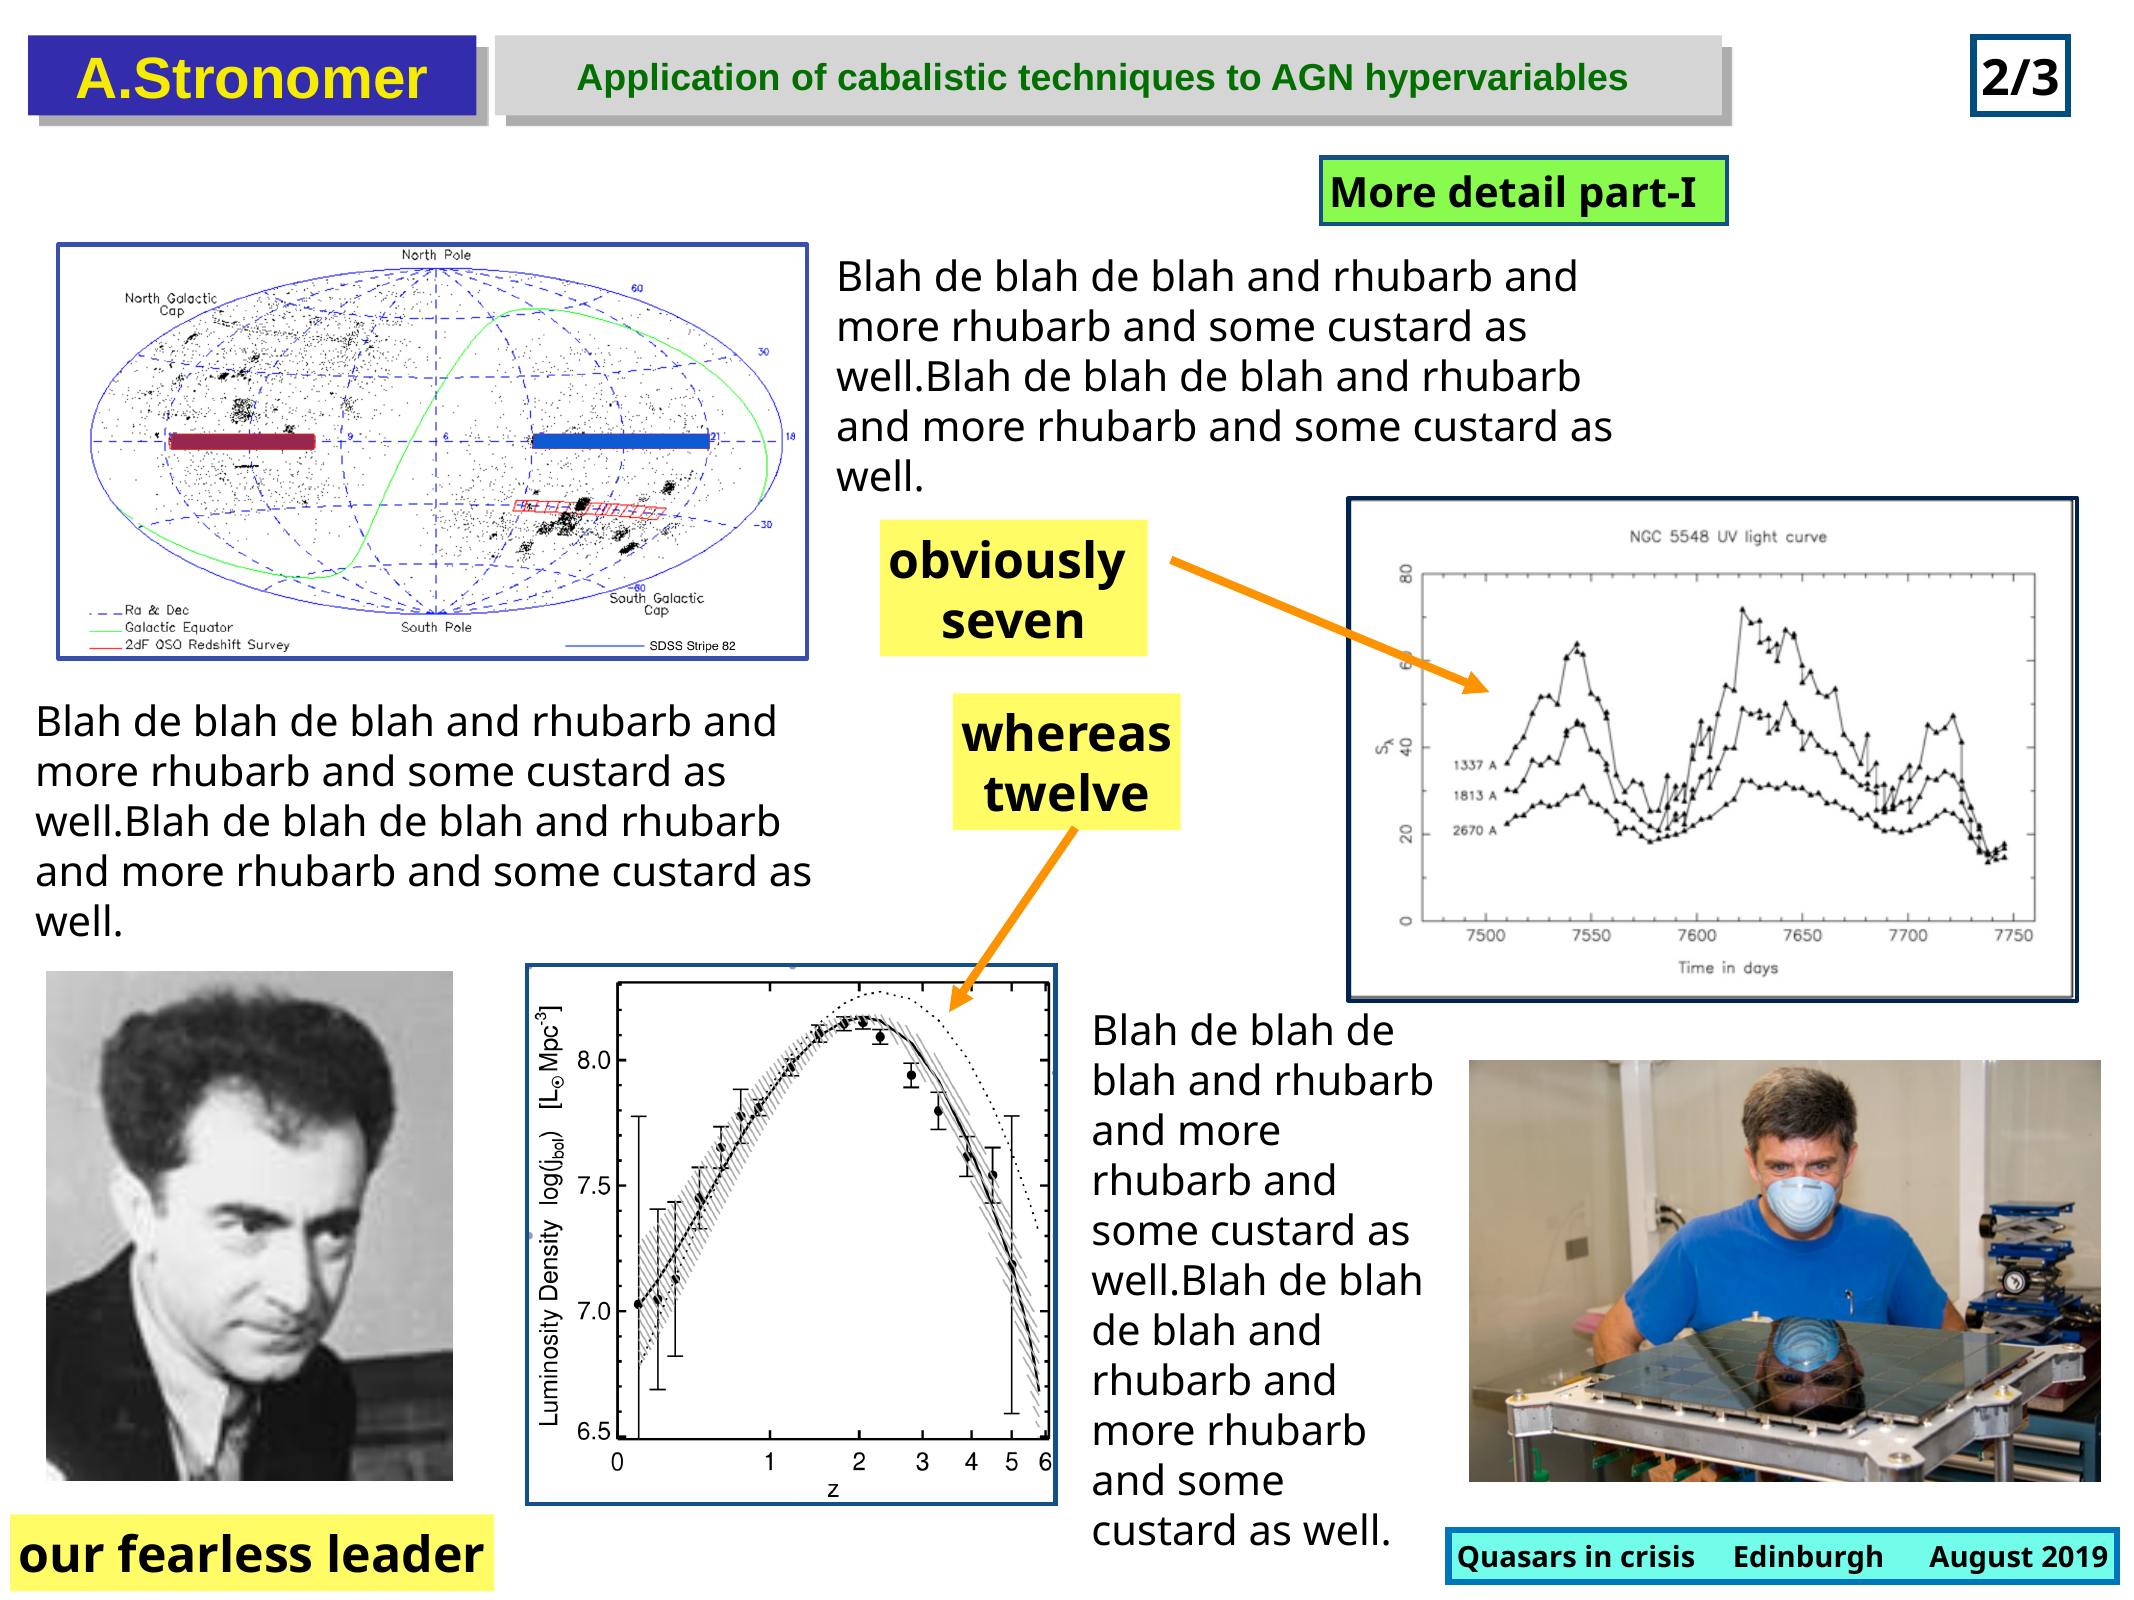

# A.Stronomer
Application of cabalistic techniques to AGN hypervariables
2/3
More detail part-I
Blah de blah de blah and rhubarb and more rhubarb and some custard as well.Blah de blah de blah and rhubarb and more rhubarb and some custard as well.
obviously
seven
Blah de blah de blah and rhubarb and more rhubarb and some custard as well.Blah de blah de blah and rhubarb and more rhubarb and some custard as well.
whereas
twelve
Blah de blah de blah and rhubarb and more rhubarb and some custard as well.Blah de blah de blah and rhubarb and more rhubarb and some custard as well.
our fearless leader
Quasars in crisis Edinburgh August 2019